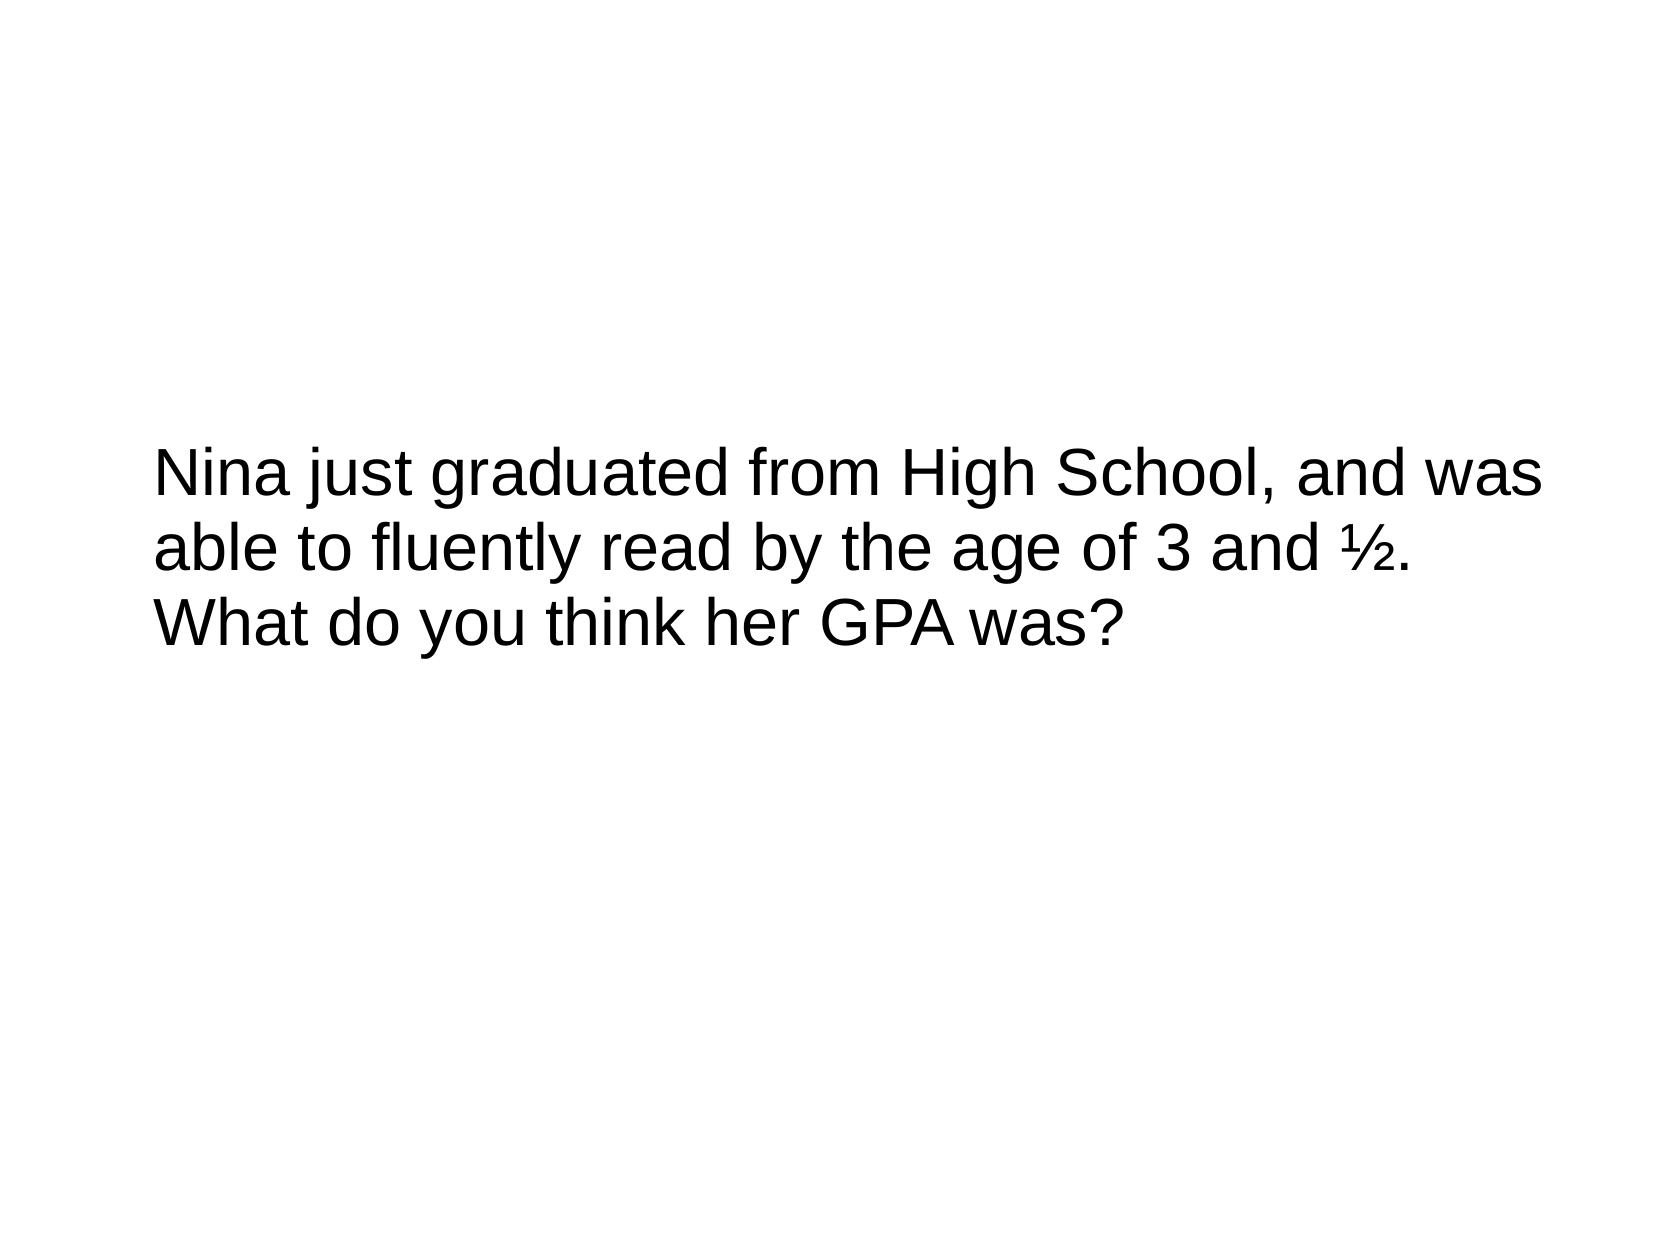

# Nina just graduated from High School, and was able to fluently read by the age of 3 and ½. What do you think her GPA was?